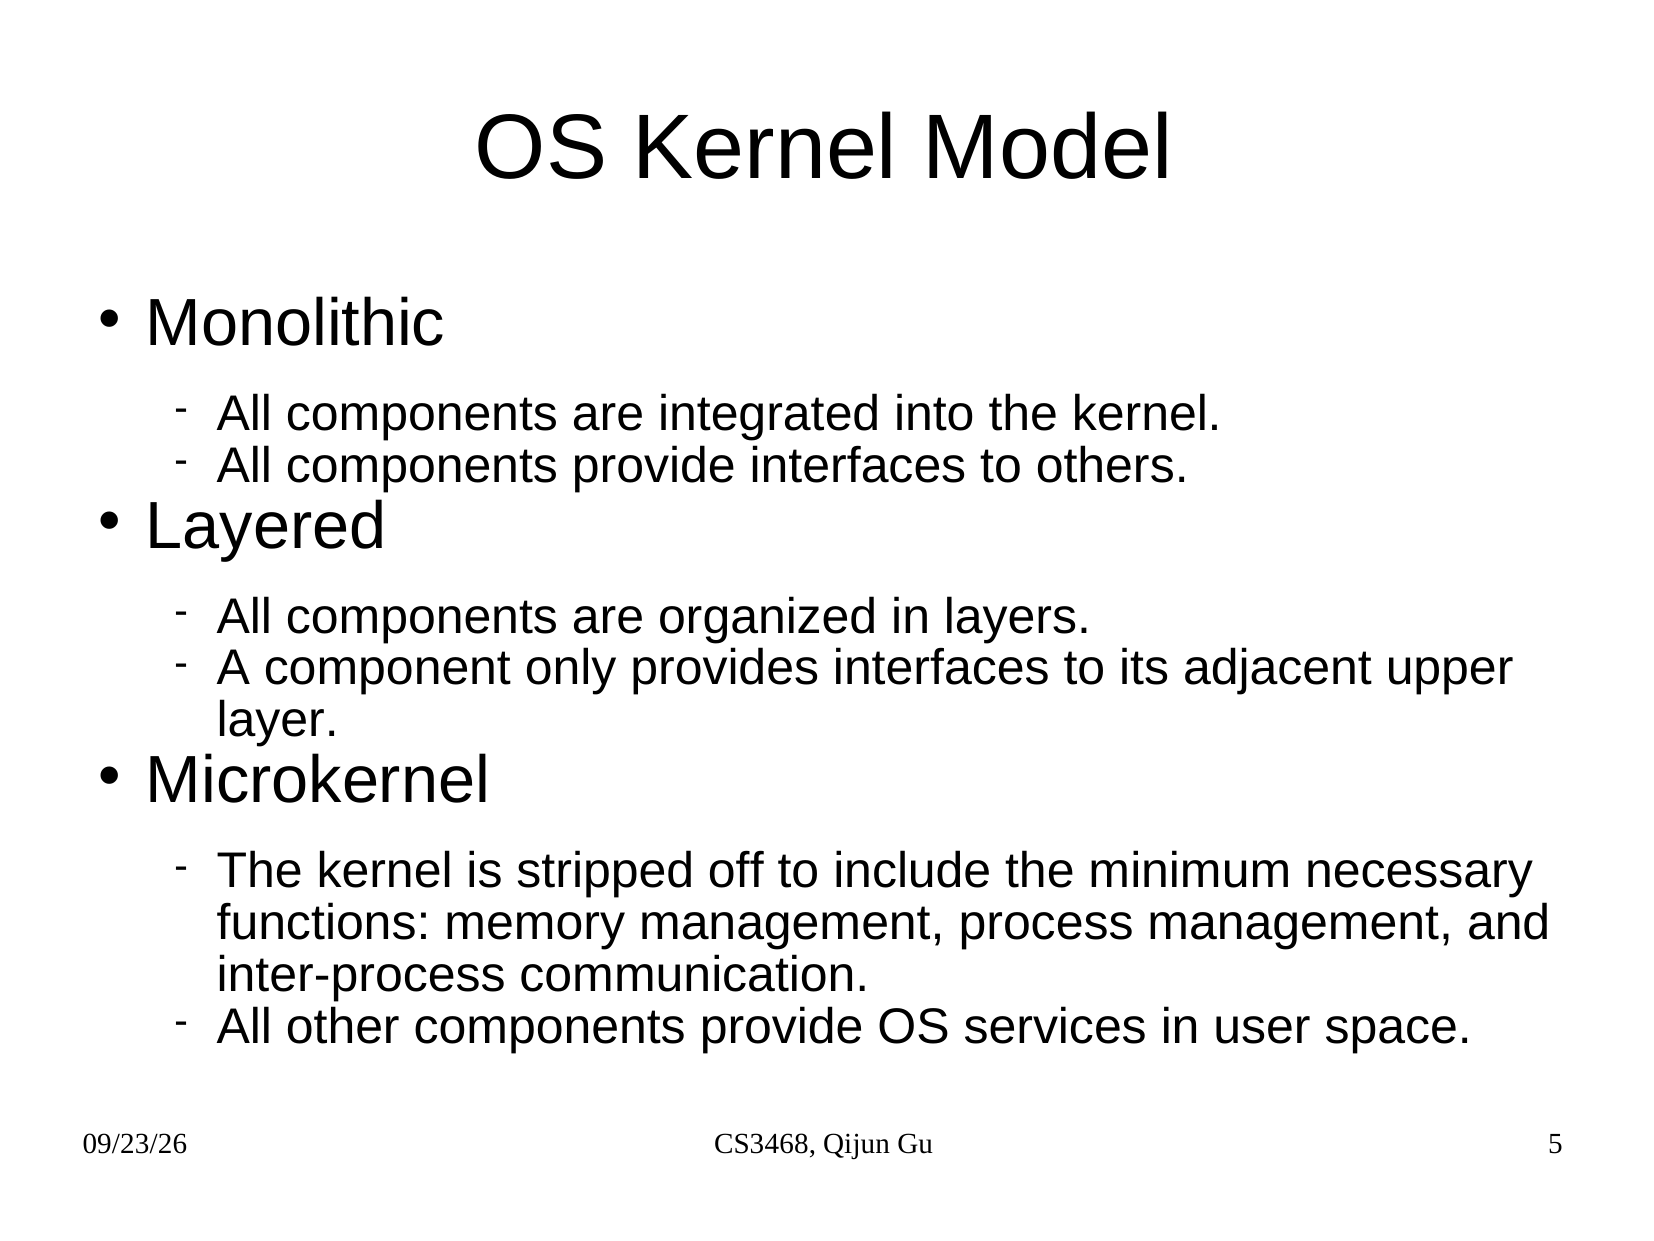

# OS Kernel Model
Monolithic
All components are integrated into the kernel.
All components provide interfaces to others.
Layered
All components are organized in layers.
A component only provides interfaces to its adjacent upper layer.
Microkernel
The kernel is stripped off to include the minimum necessary functions: memory management, process management, and inter-process communication.
All other components provide OS services in user space.
CS3468, Qijun Gu
5